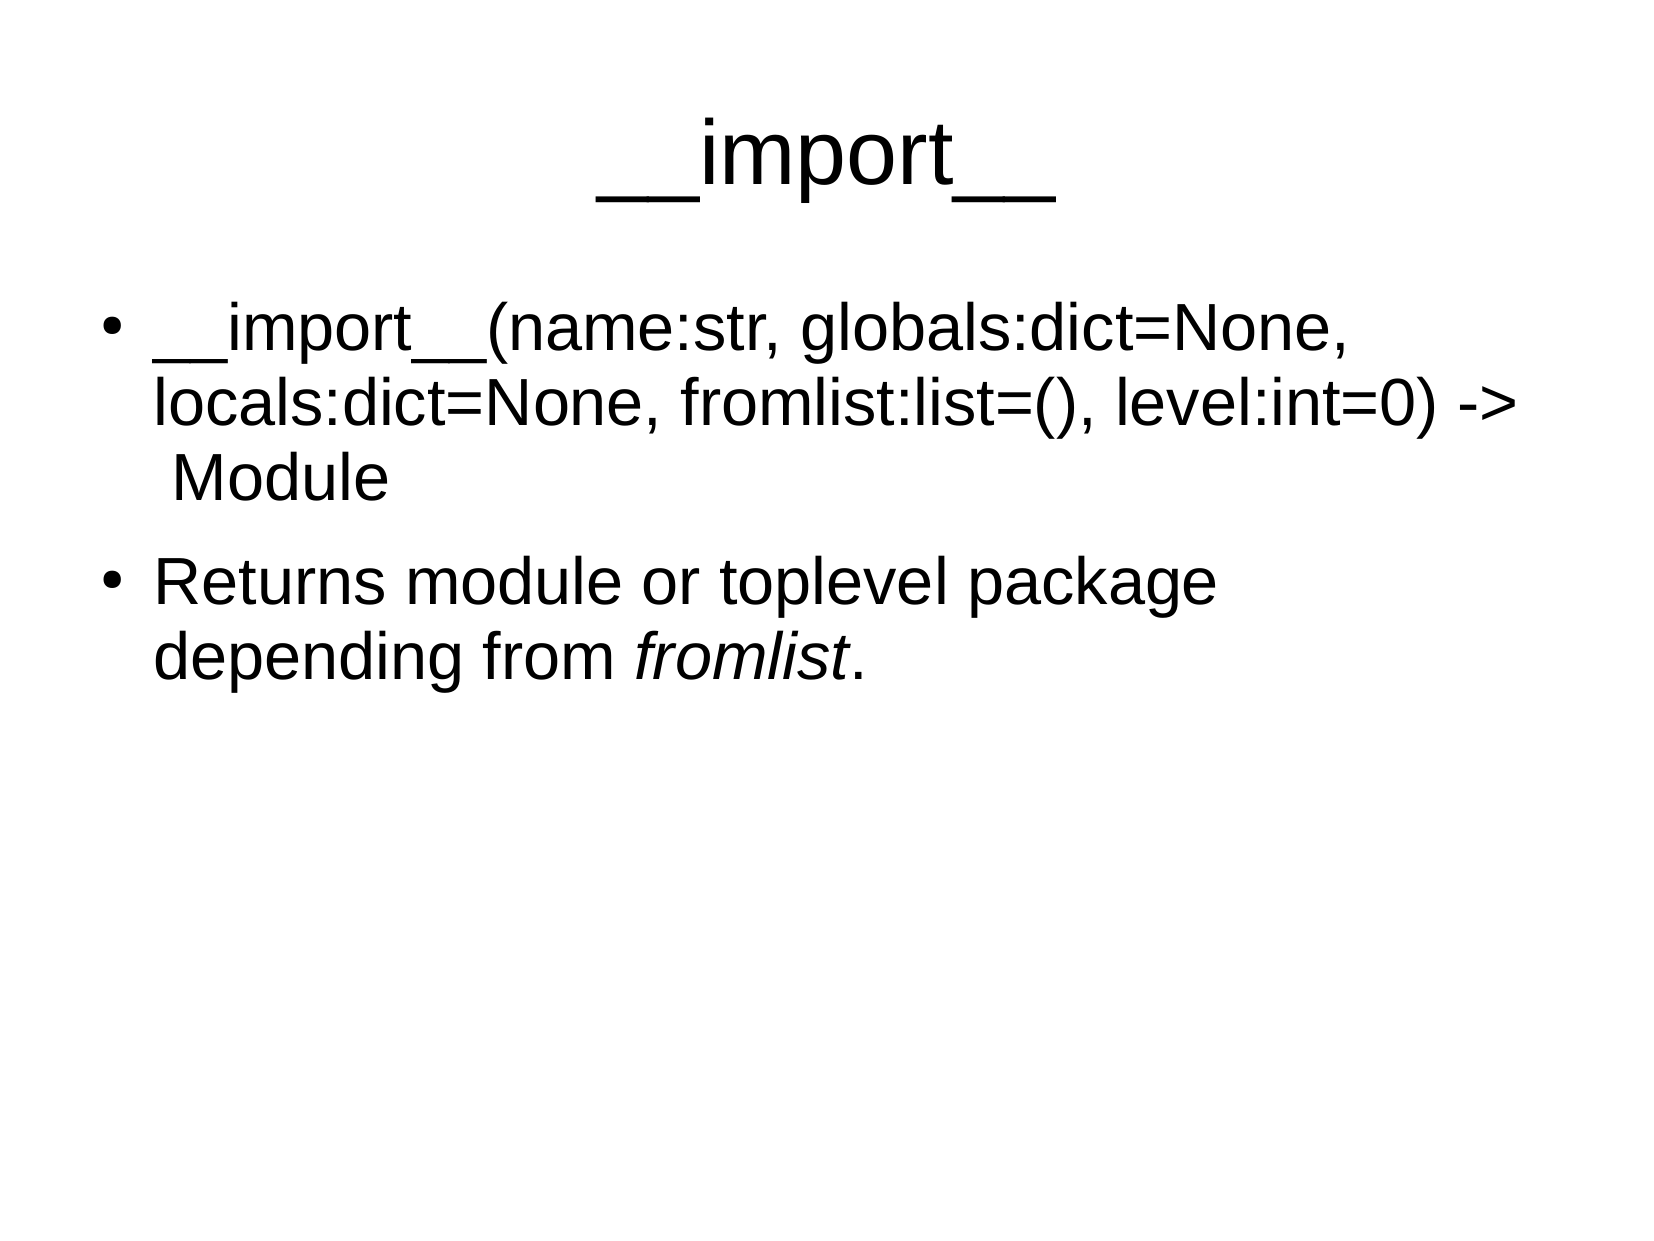

# __import__
__import__(name:str, globals:dict=None, locals:dict=None, fromlist:list=(), level:int=0) -> Module
Returns module or toplevel package depending from fromlist.